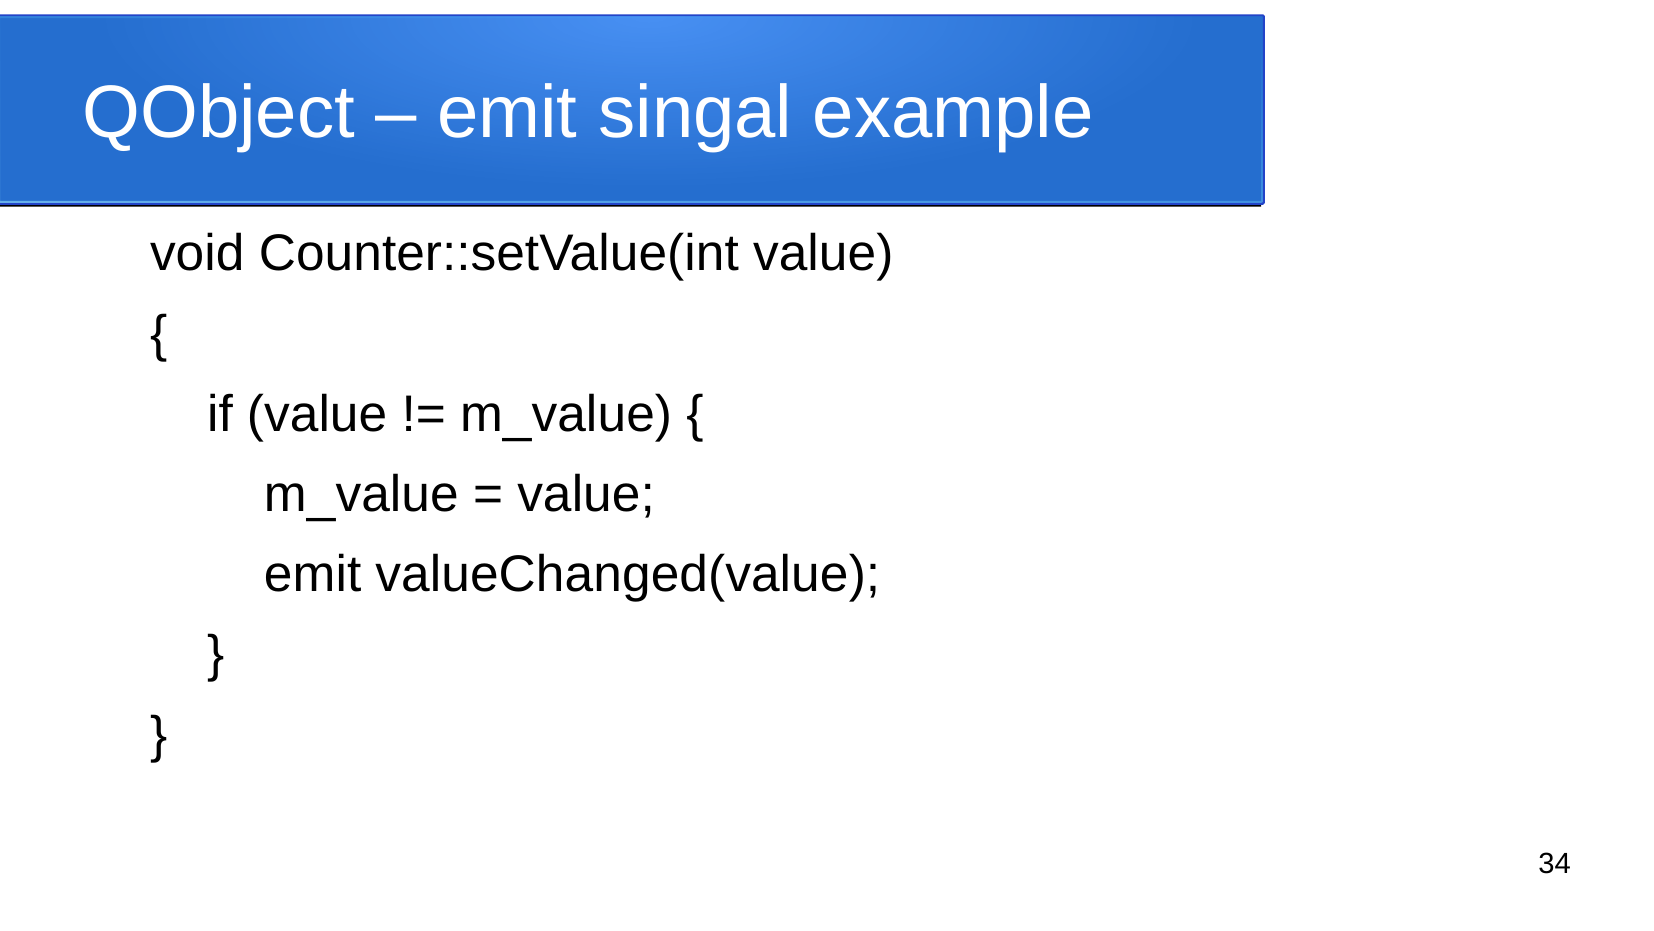

# QObject – emit singal example
void Counter::setValue(int value)
{
 if (value != m_value) {
 m_value = value;
 emit valueChanged(value);
 }
}
34